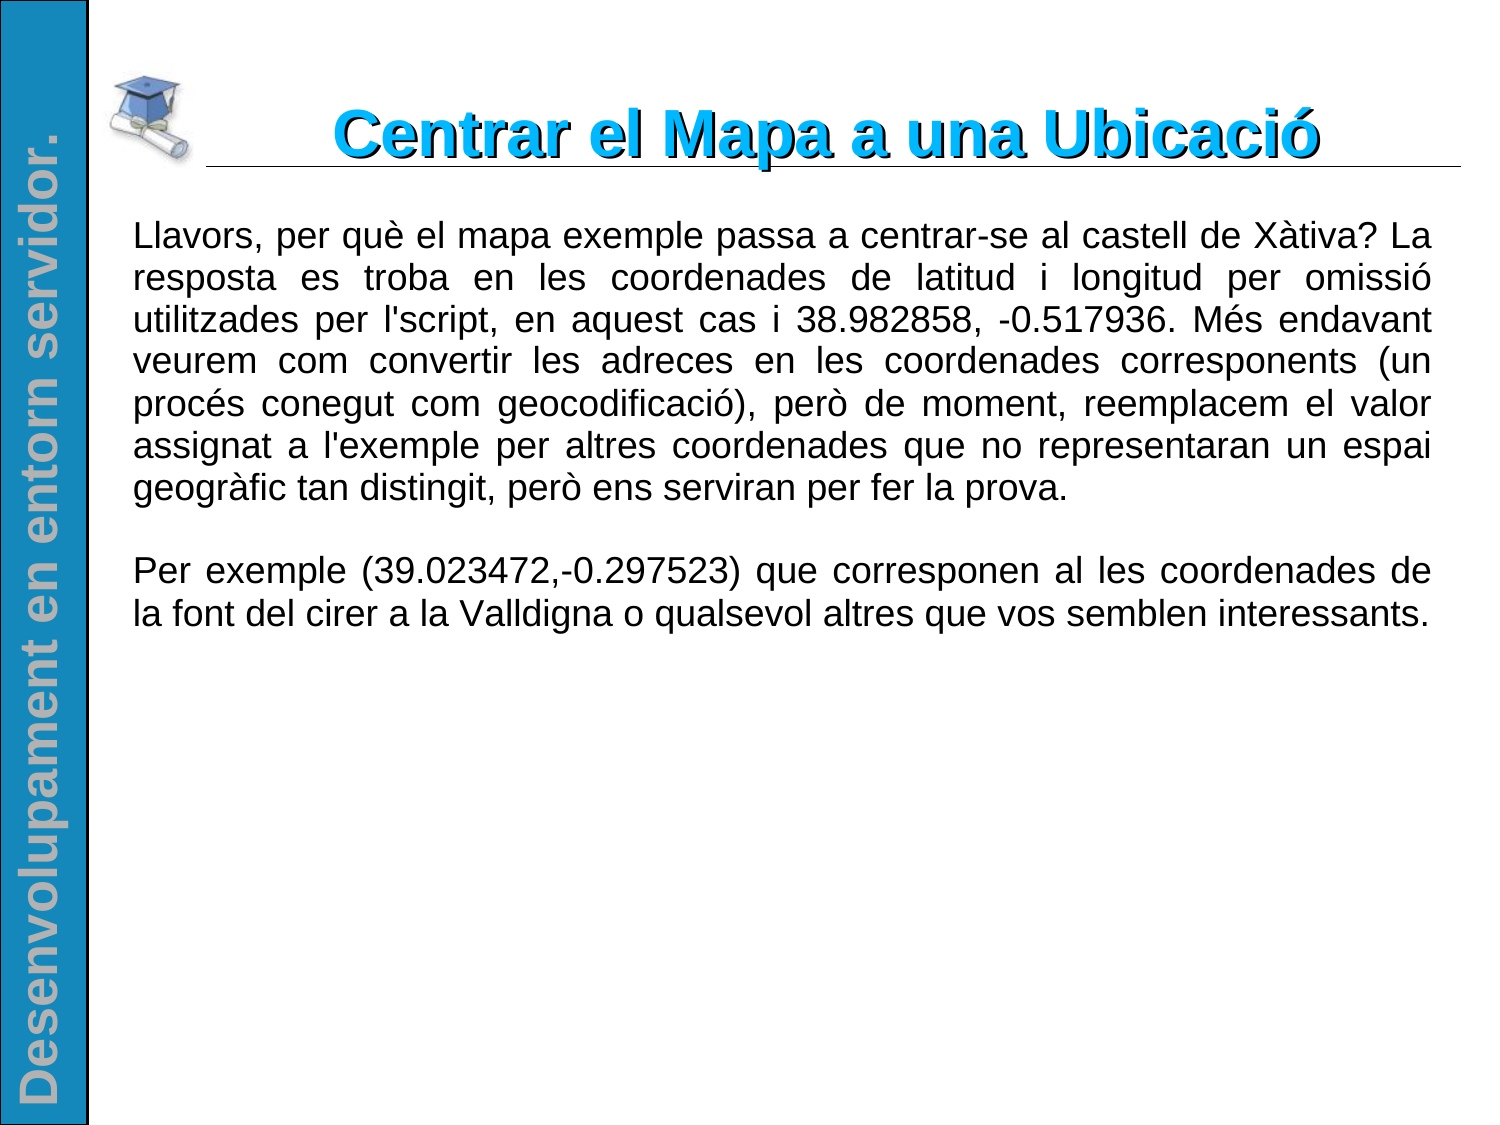

# Centrar el Mapa a una Ubicació
Llavors, per què el mapa exemple passa a centrar-se al castell de Xàtiva? La resposta es troba en les coordenades de latitud i longitud per omissió utilitzades per l'script, en aquest cas i 38.982858, -0.517936. Més endavant veurem com convertir les adreces en les coordenades corresponents (un procés conegut com geocodificació), però de moment, reemplacem el valor assignat a l'exemple per altres coordenades que no representaran un espai geogràfic tan distingit, però ens serviran per fer la prova.
Per exemple (39.023472,-0.297523) que corresponen al les coordenades de la font del cirer a la Valldigna o qualsevol altres que vos semblen interessants.